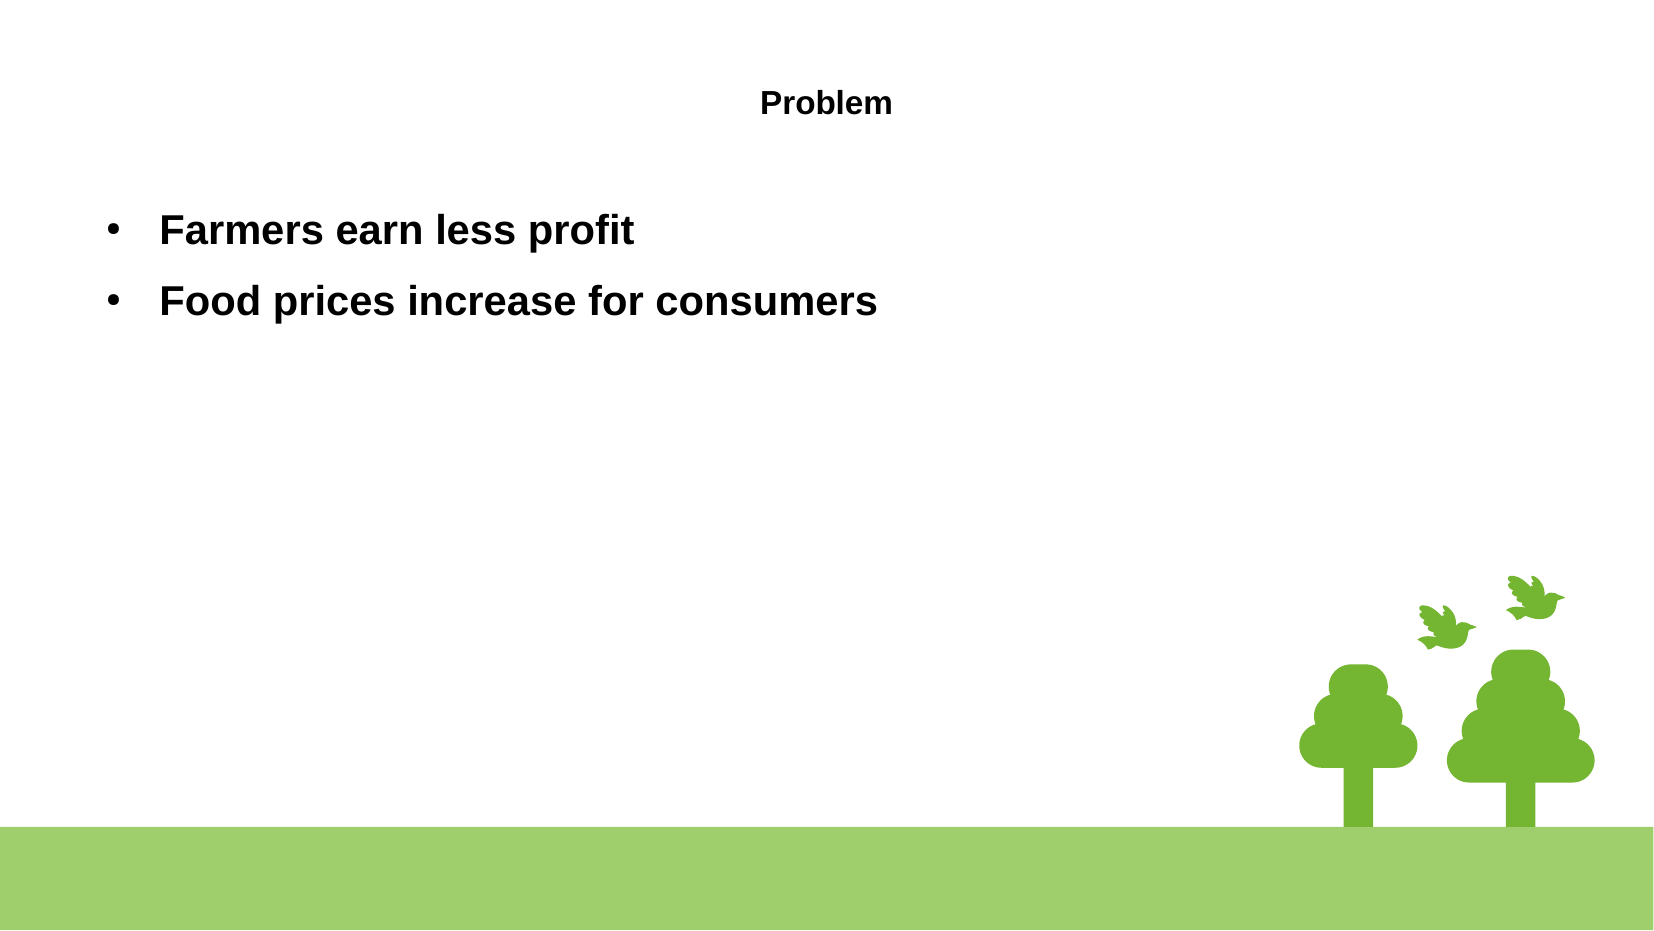

# Problem
Farmers earn less profit
Food prices increase for consumers